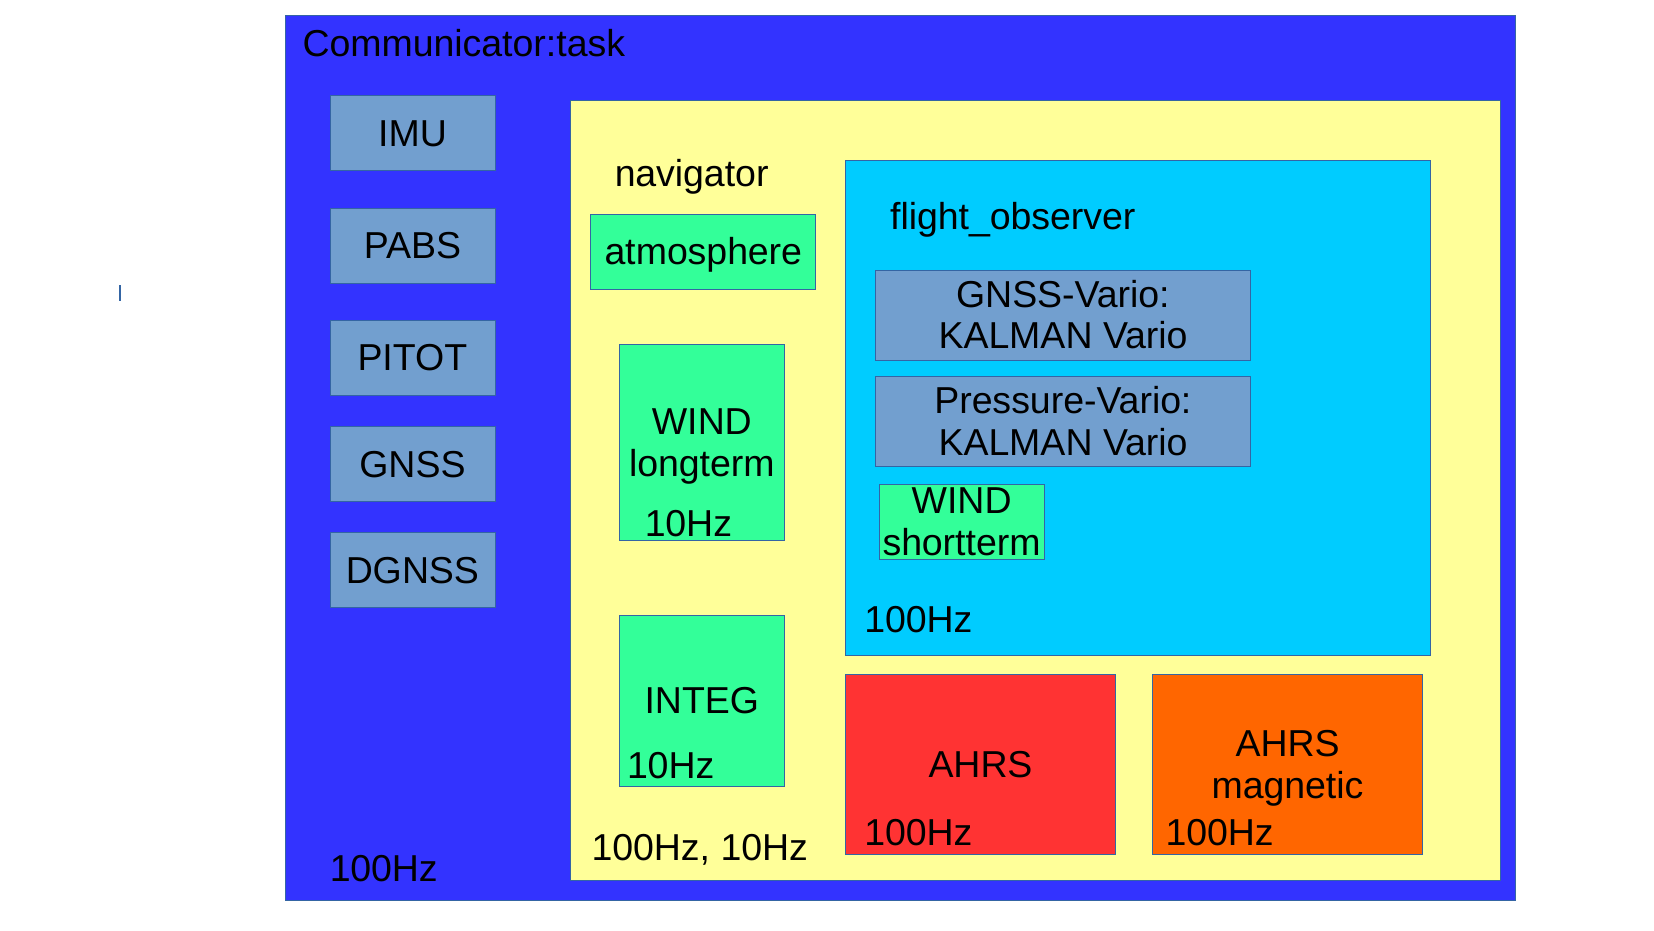

Communicator:task
IMU
navigator
flight_observer
PABS
atmosphere
GNSS-Vario:
KALMAN Vario
PITOT
WIND
longterm
Pressure-Vario:
KALMAN Vario
GNSS
WIND
shortterm
10Hz
DGNSS
100Hz
INTEG
AHRS
AHRS
magnetic
10Hz
100Hz
100Hz
100Hz, 10Hz
100Hz